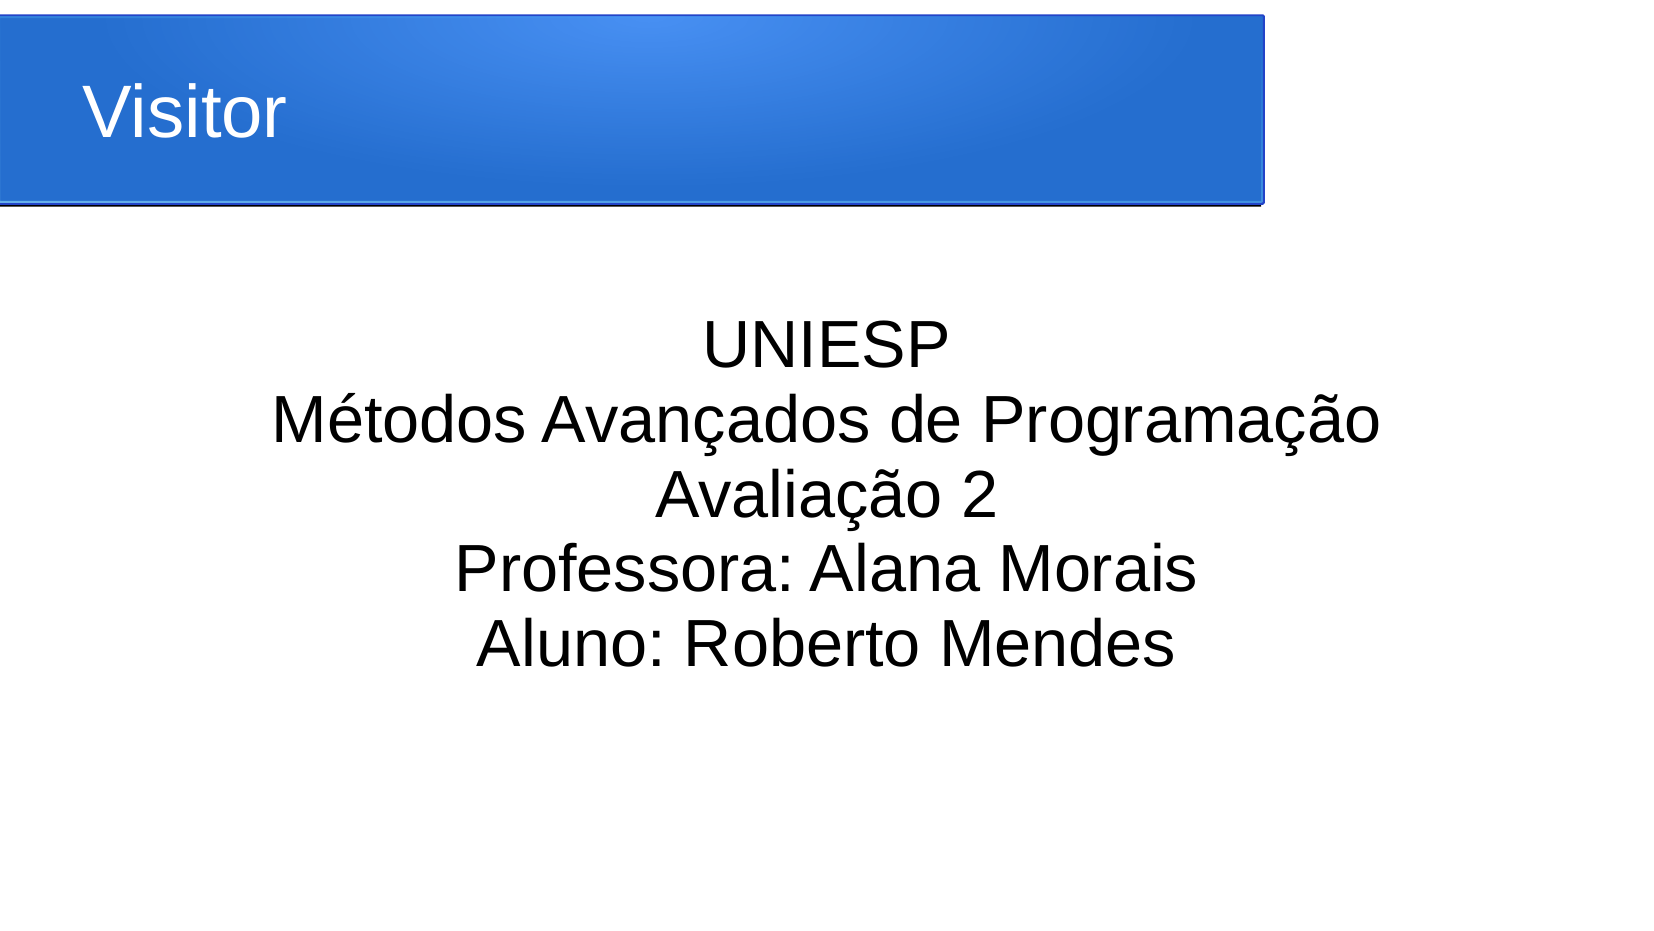

# Visitor
UNIESP
Métodos Avançados de Programação
Avaliação 2
Professora: Alana Morais
Aluno: Roberto Mendes